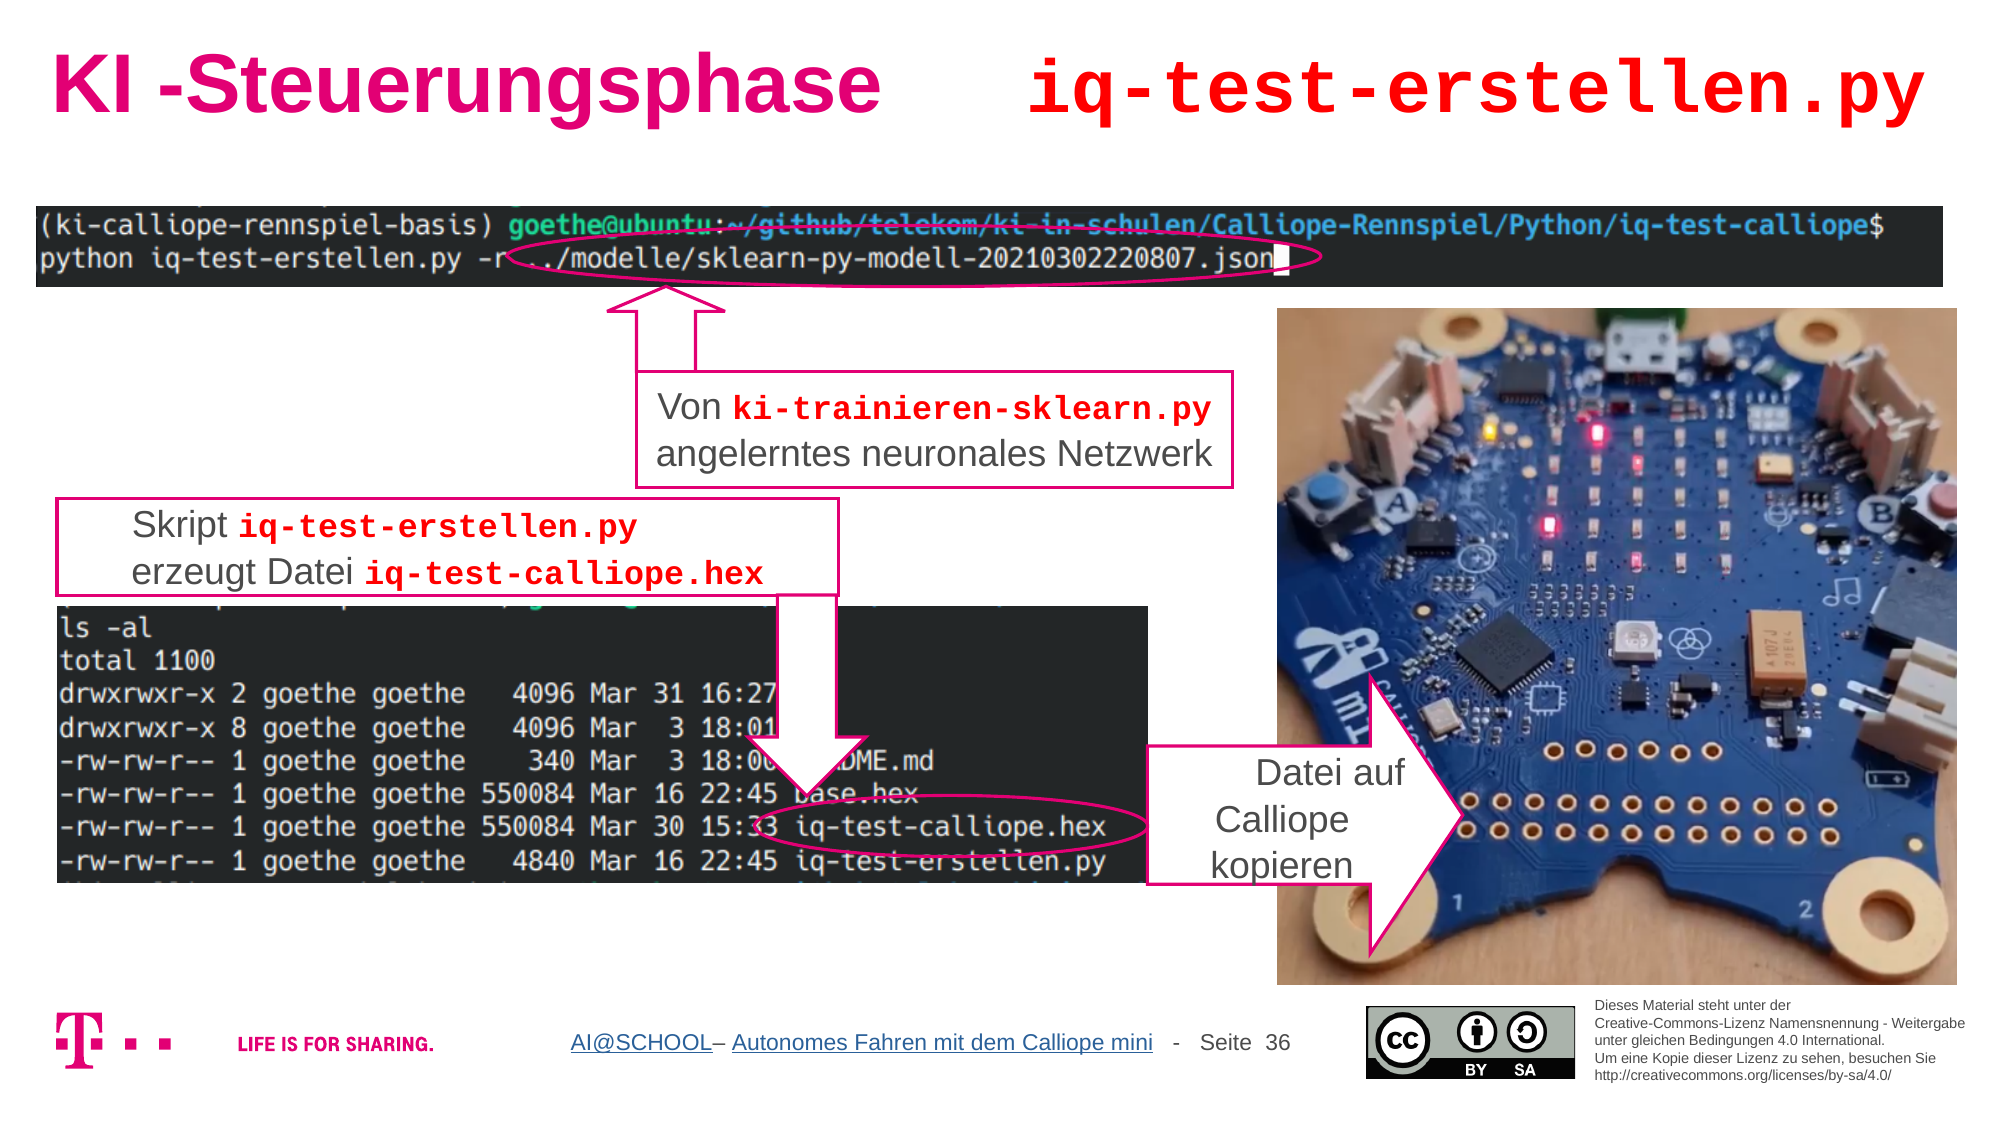

KI -Steuerungsphase		iq-test-erstellen.py
Von ki-trainieren-sklearn.py
angelerntes neuronales Netzwerk
Skript iq-test-erstellen.py
erzeugt Datei iq-test-calliope.hex
Datei auf Calliope kopieren